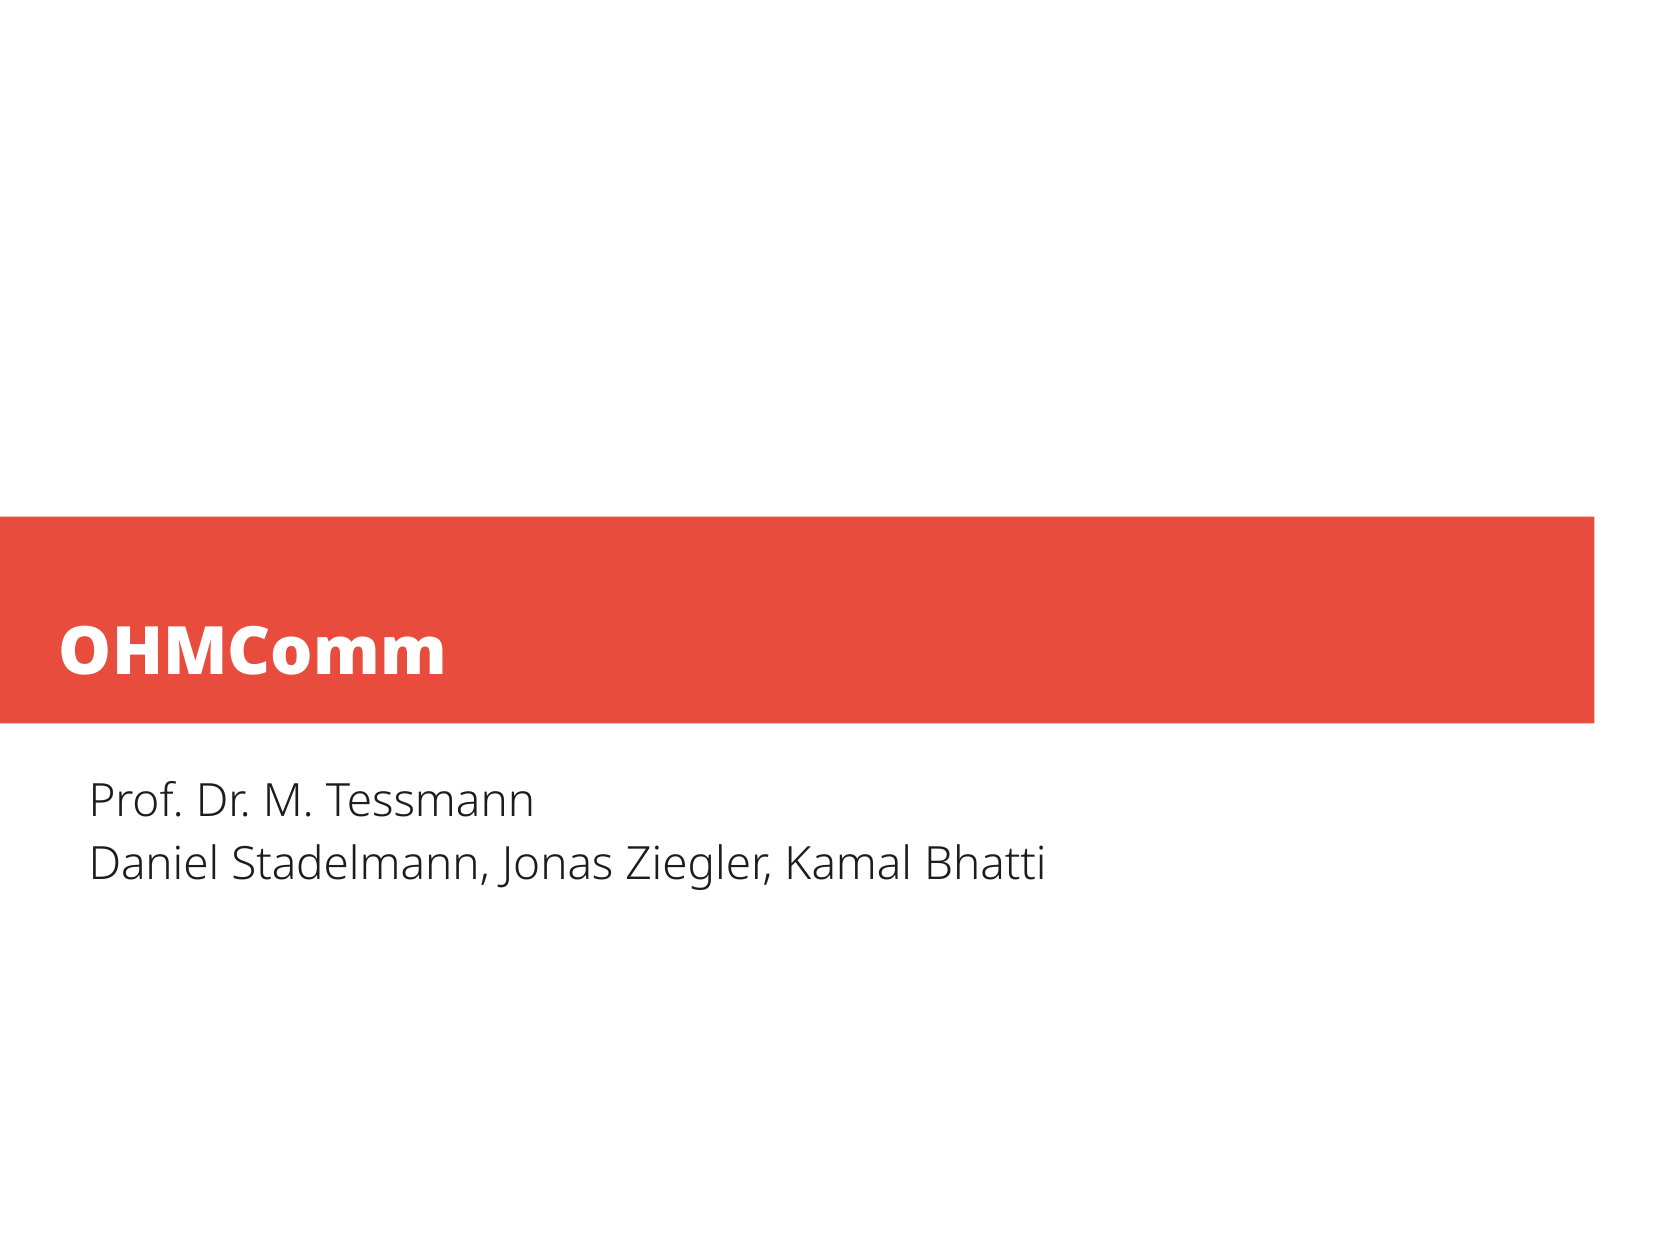

# OHMComm
Prof. Dr. M. Tessmann
Daniel Stadelmann, Jonas Ziegler, Kamal Bhatti